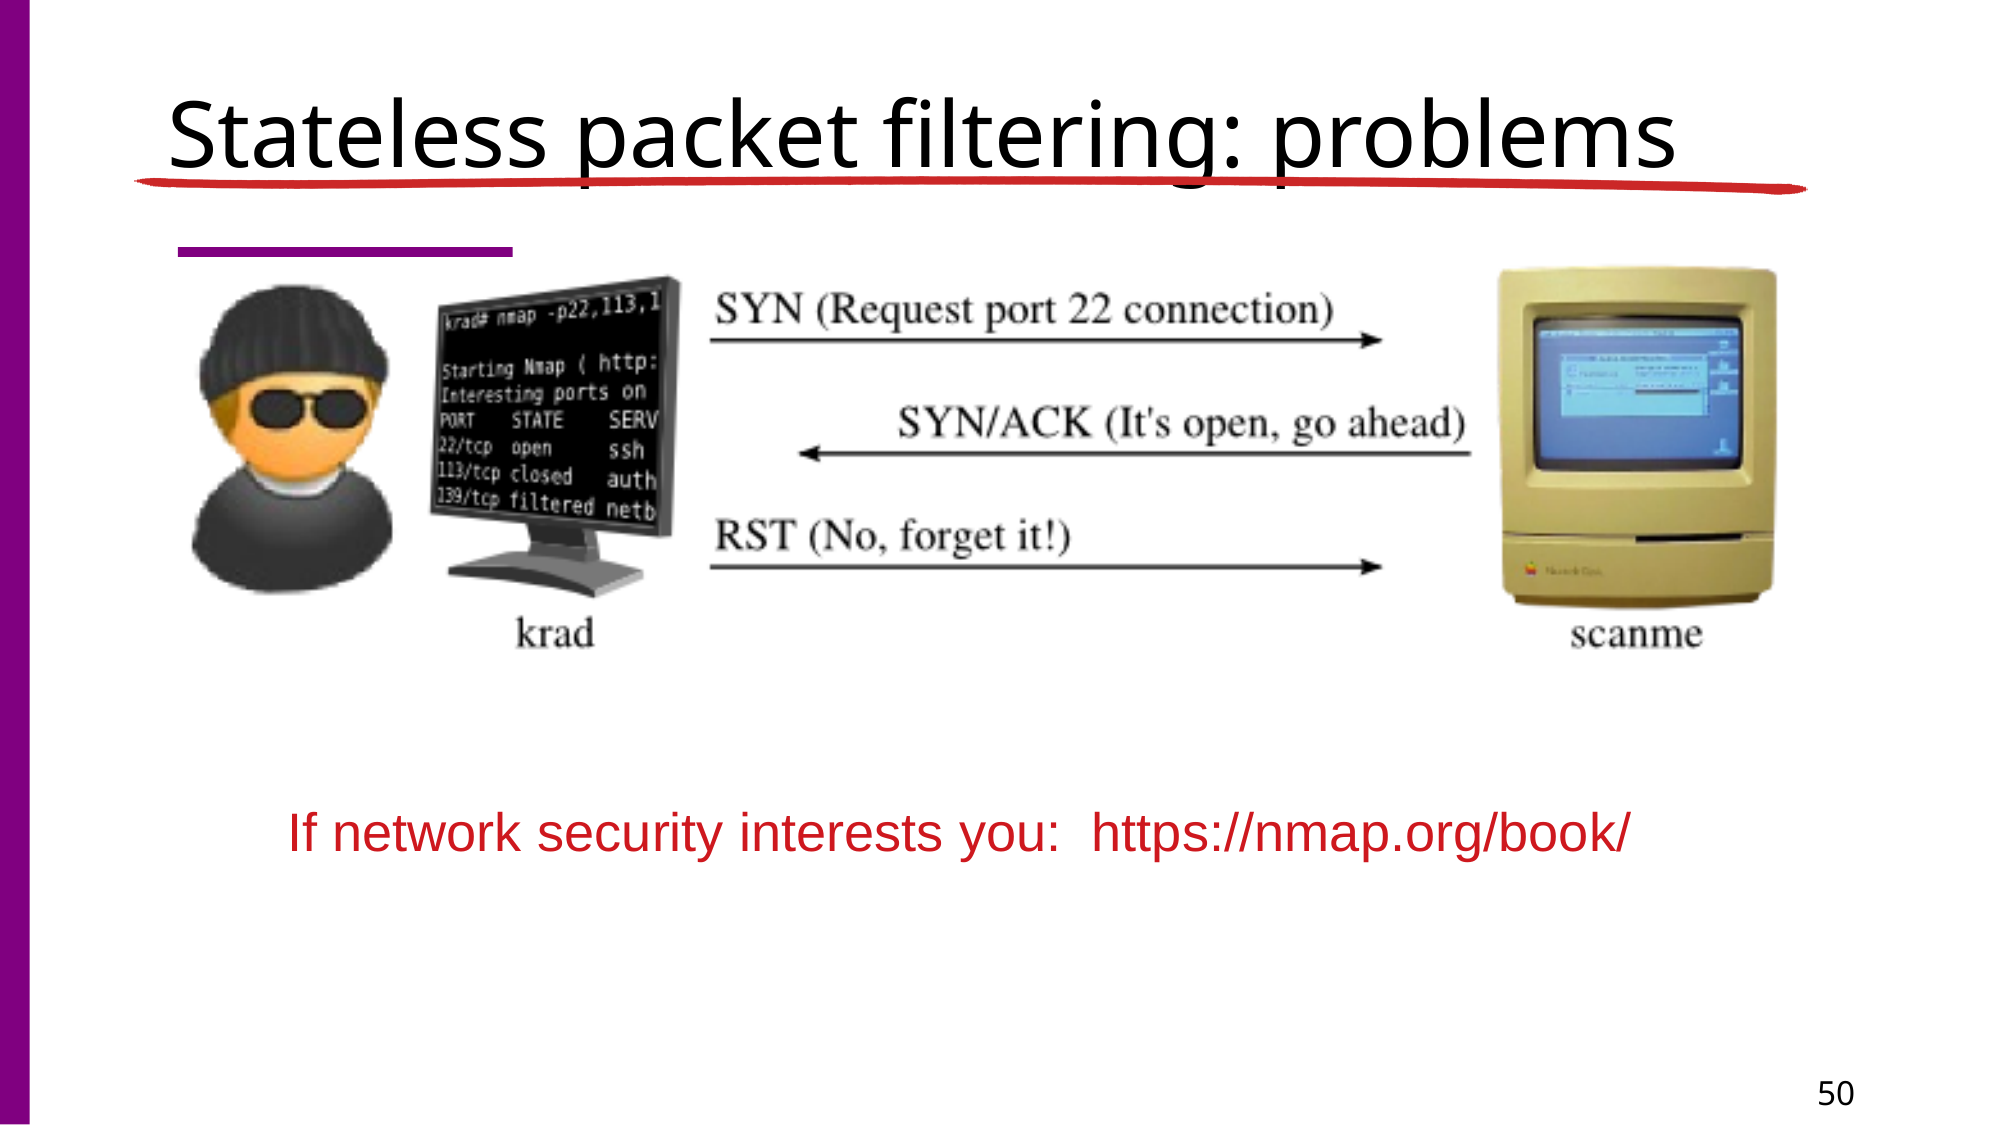

# Stateless packet filtering: problems
If network security interests you: https://nmap.org/book/